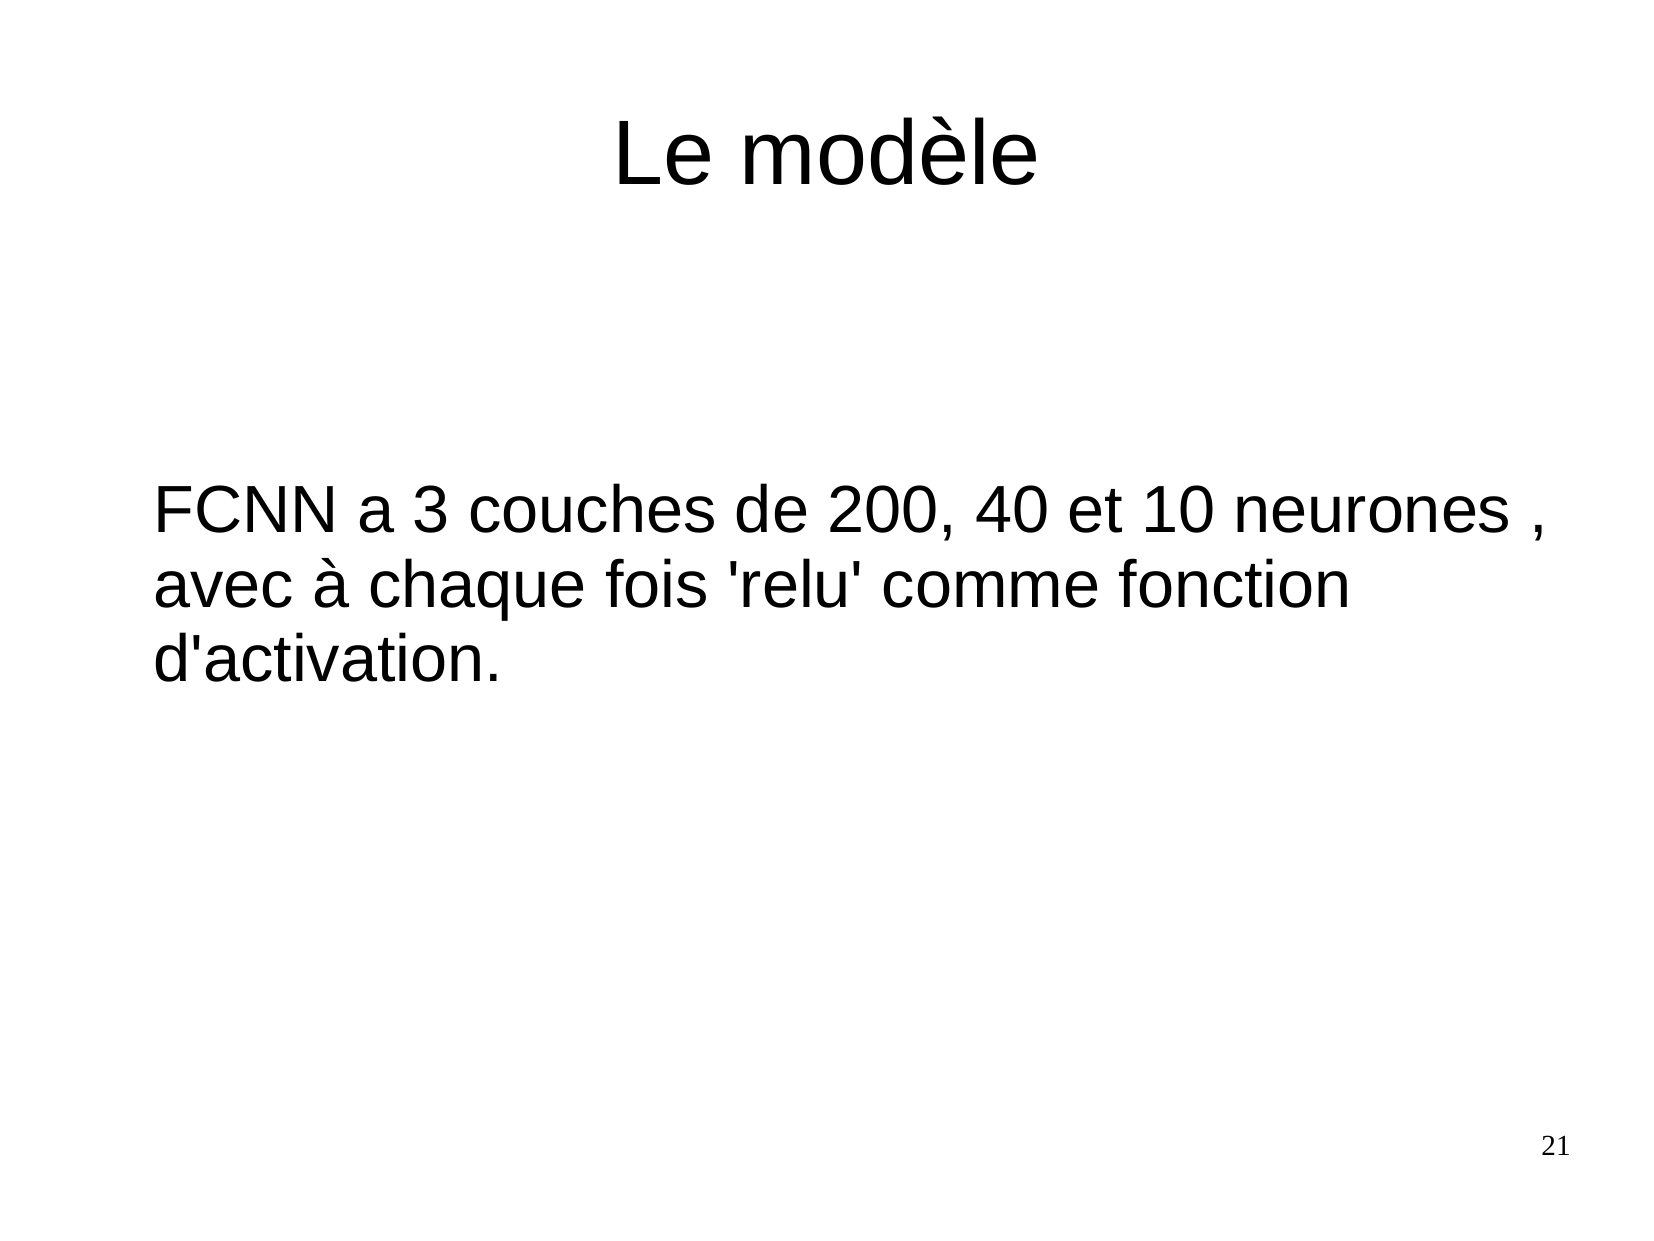

# Le modèle
FCNN a 3 couches de 200, 40 et 10 neurones , avec à chaque fois 'relu' comme fonction d'activation.
21